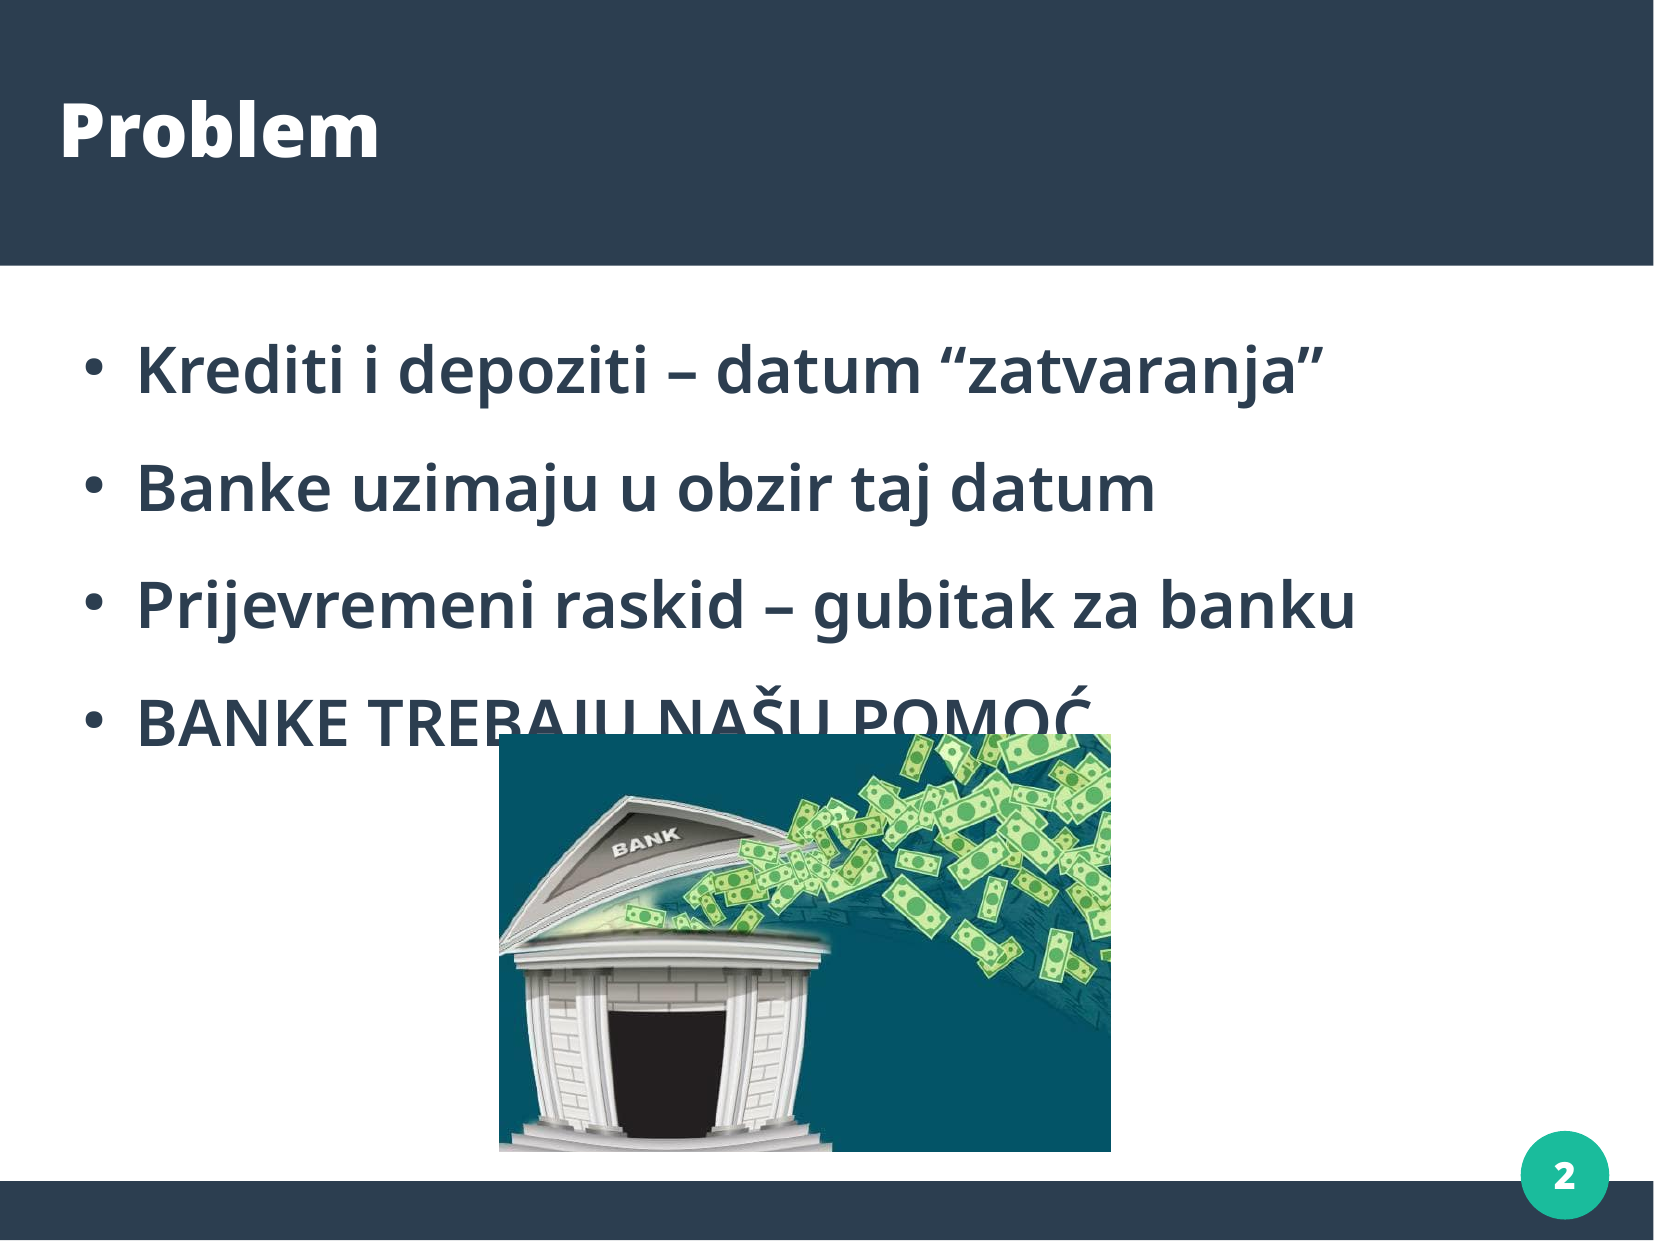

# Problem
Krediti i depoziti – datum “zatvaranja”
Banke uzimaju u obzir taj datum
Prijevremeni raskid – gubitak za banku
BANKE TREBAJU NAŠU POMOĆ
2